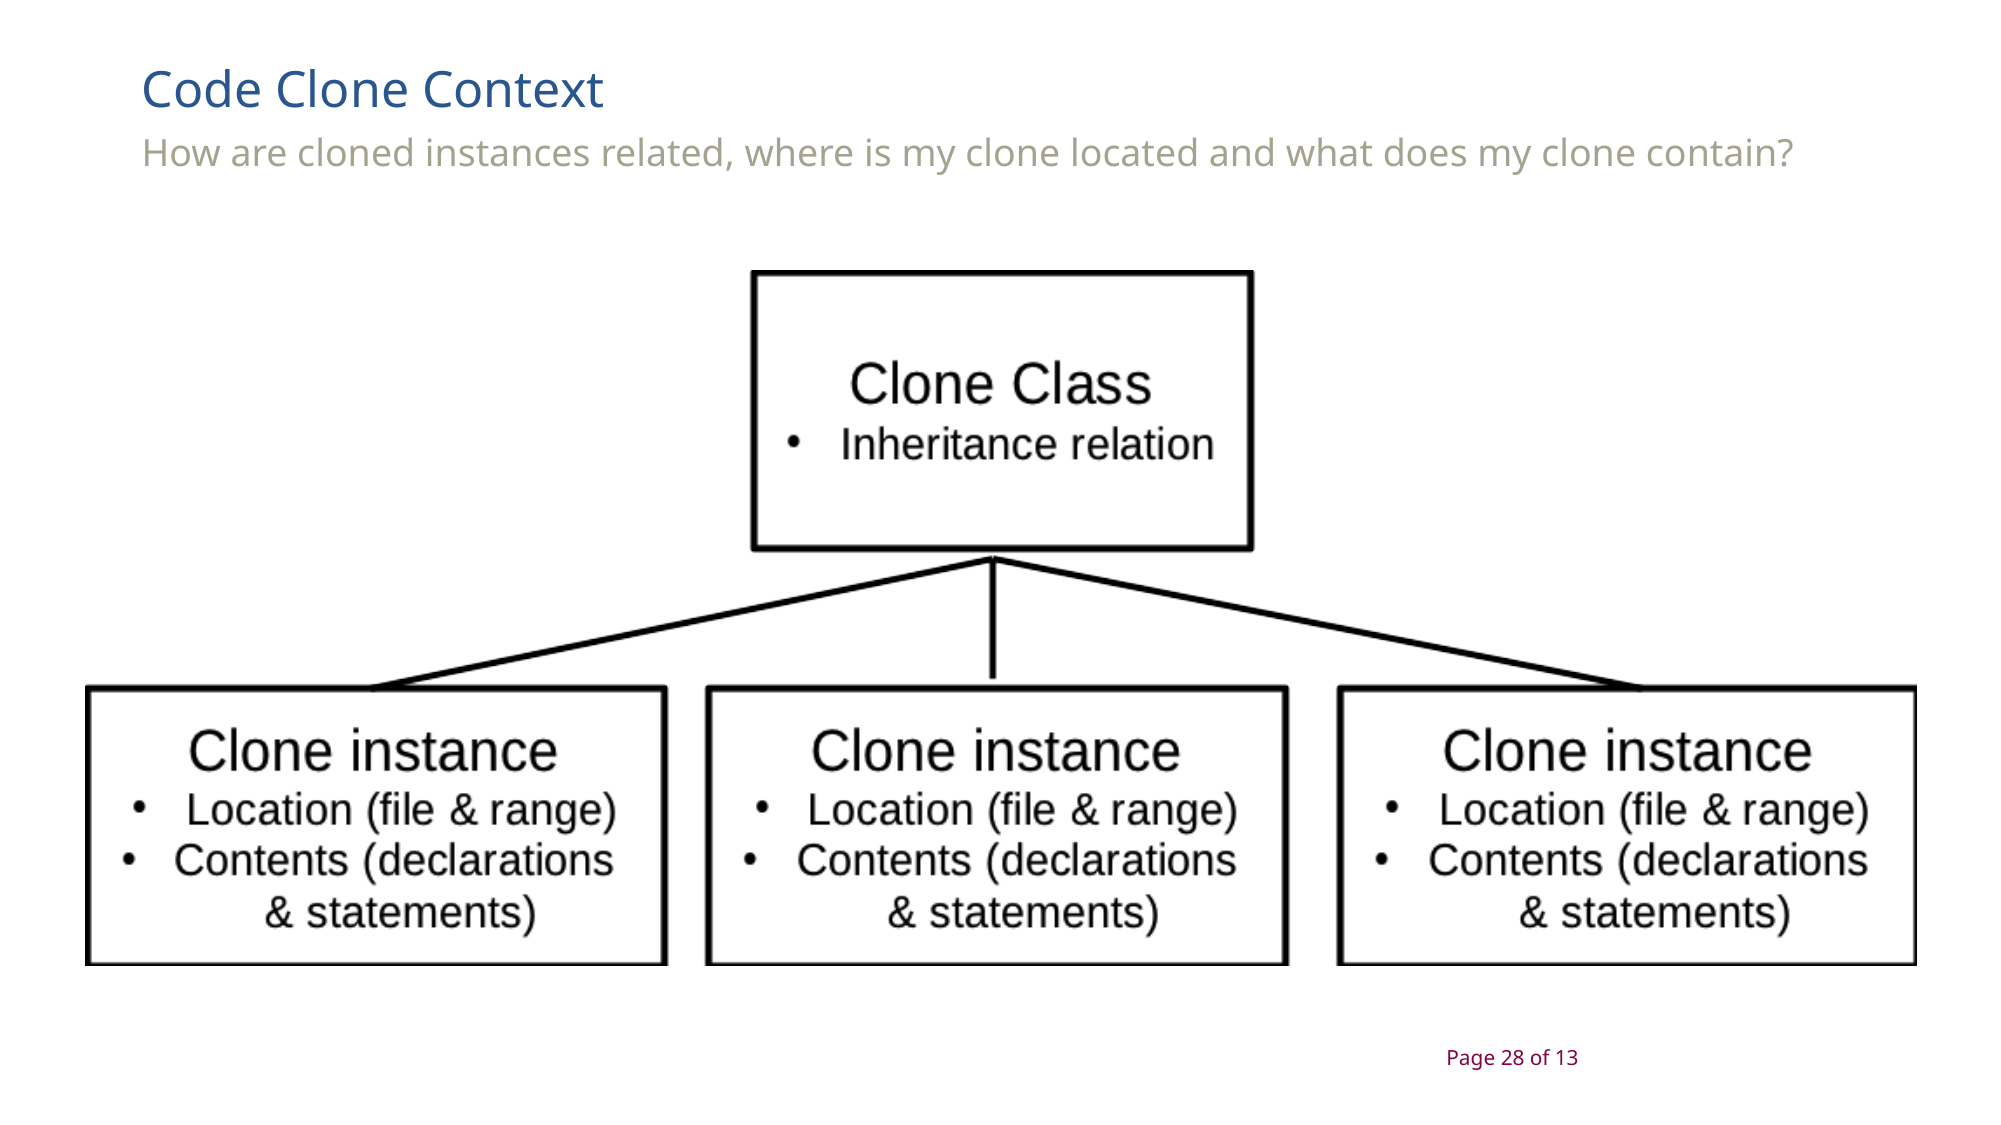

Code Clone Context
How are cloned instances related, where is my clone located and what does my clone contain?
Page of 13